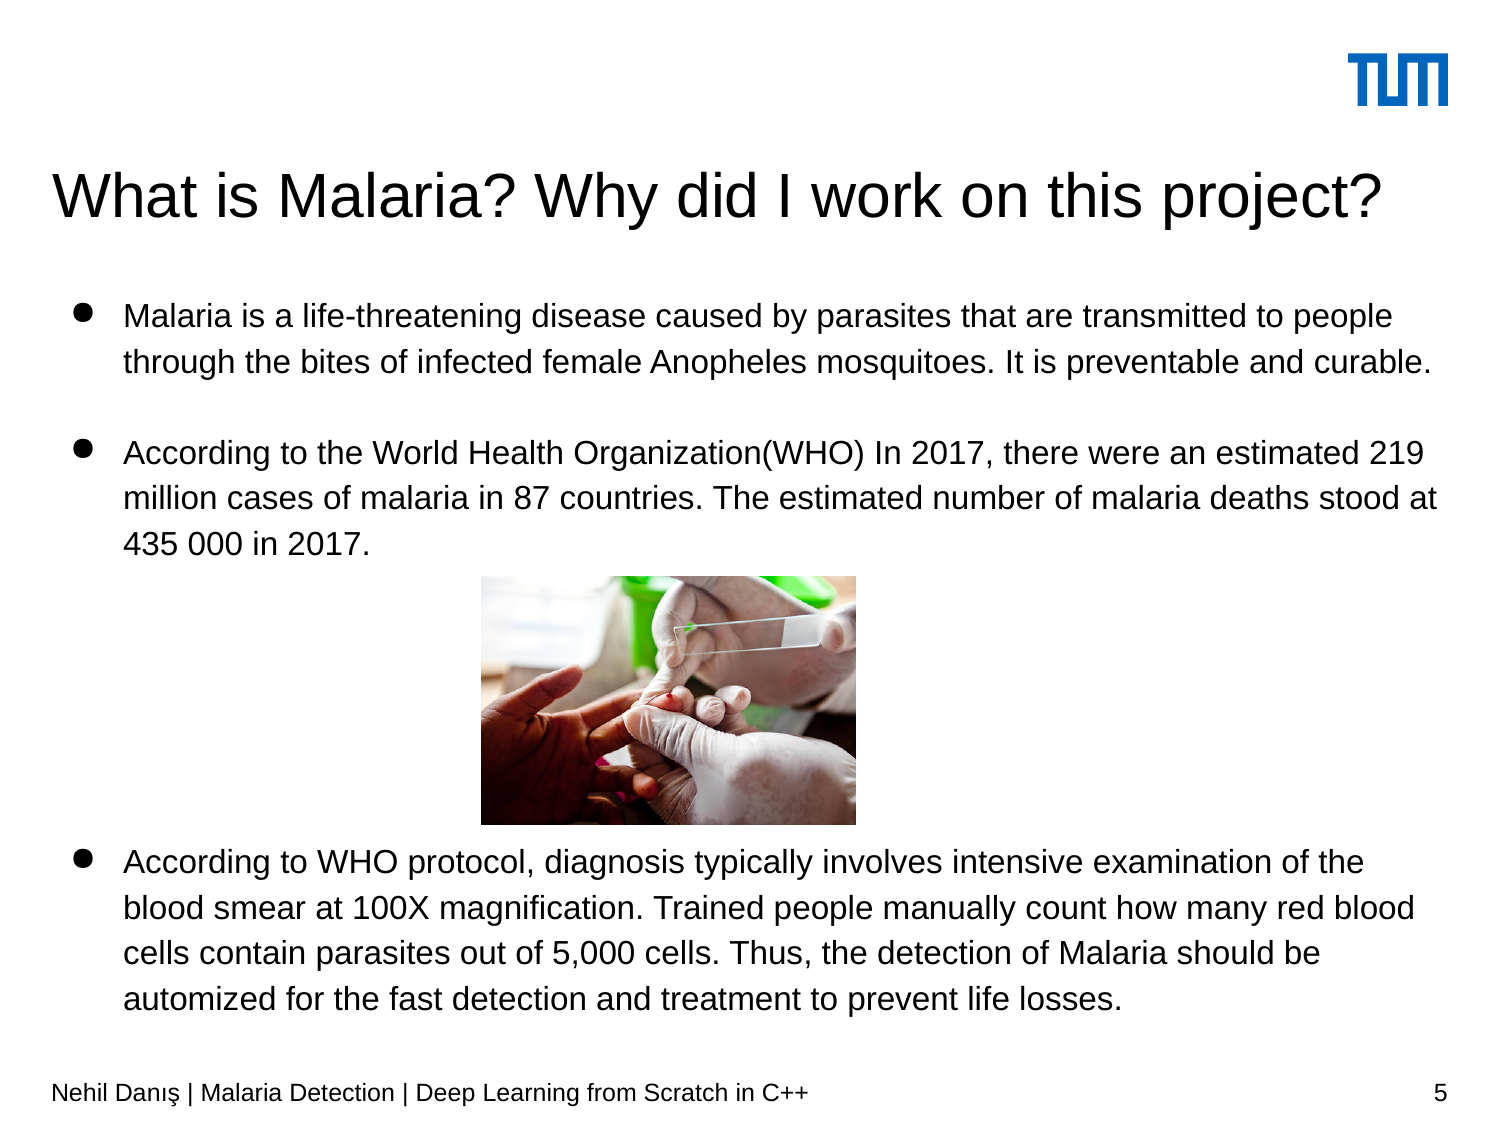

What is Malaria? Why did I work on this project?
# Malaria is a life-threatening disease caused by parasites that are transmitted to people through the bites of infected female Anopheles mosquitoes. It is preventable and curable.
According to the World Health Organization(WHO) In 2017, there were an estimated 219 million cases of malaria in 87 countries. The estimated number of malaria deaths stood at 435 000 in 2017.
According to WHO protocol, diagnosis typically involves intensive examination of the blood smear at 100X magnification. Trained people manually count how many red blood cells contain parasites out of 5,000 cells. Thus, the detection of Malaria should be automized for the fast detection and treatment to prevent life losses.
Nehil Danış | Malaria Detection | Deep Learning from Scratch in C++